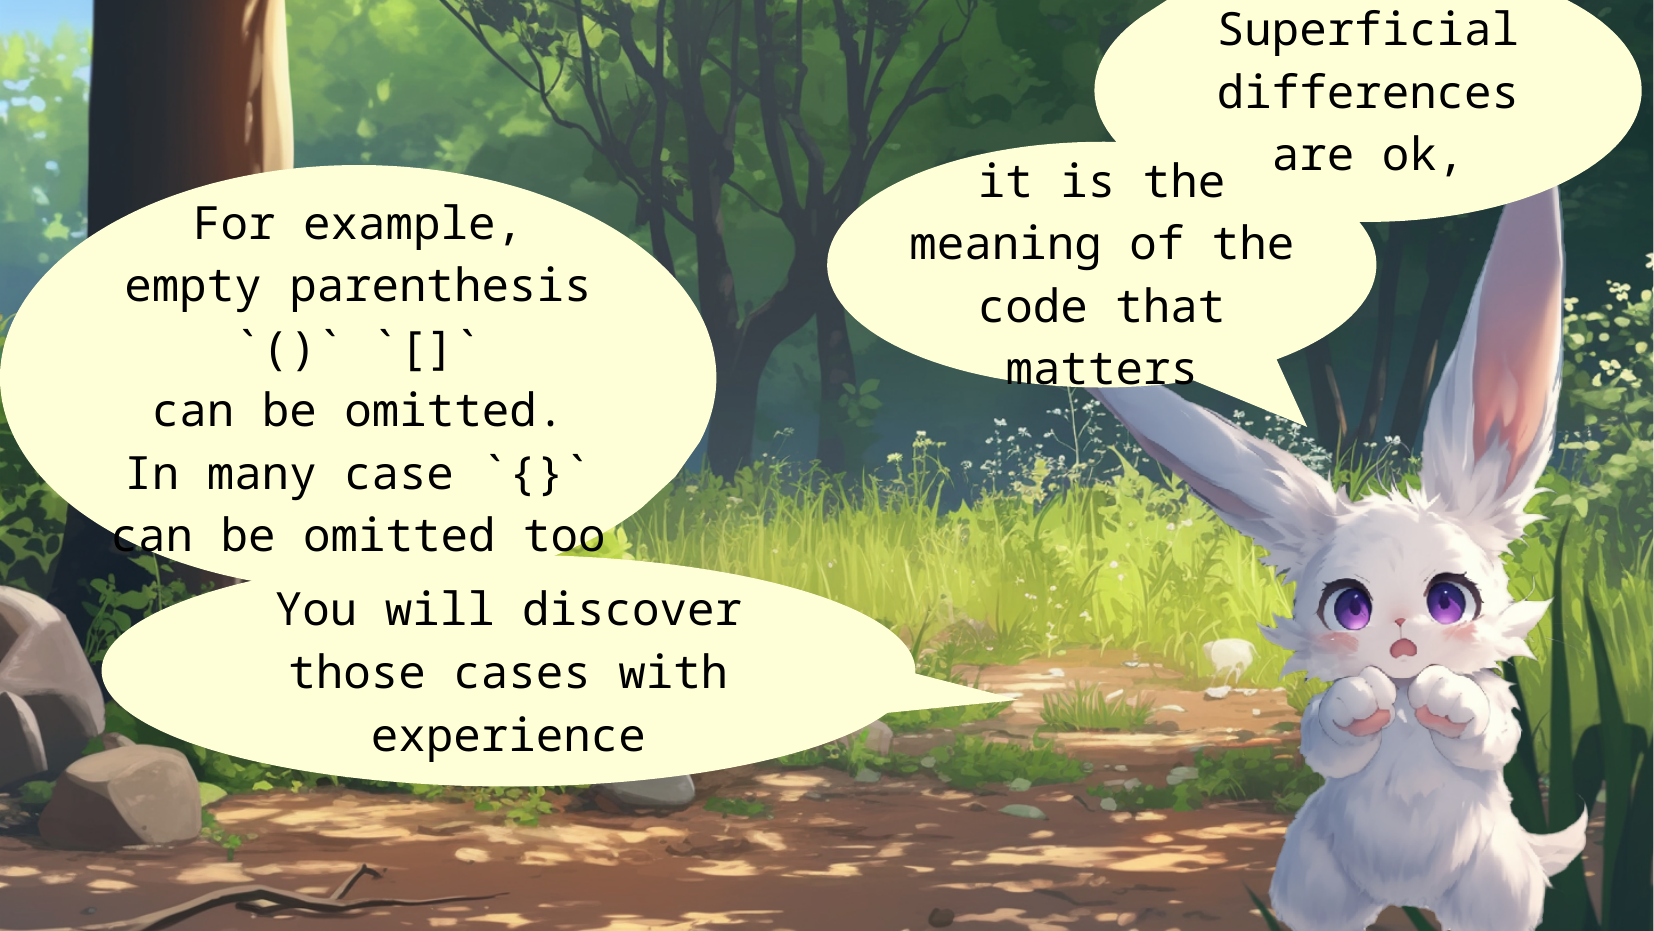

Superficial differences are ok,
it is the meaning of the code that matters
For example,
empty parenthesis `()` `[]`
can be omitted.
In many case `{}` can be omitted too
You will discover those cases with experience